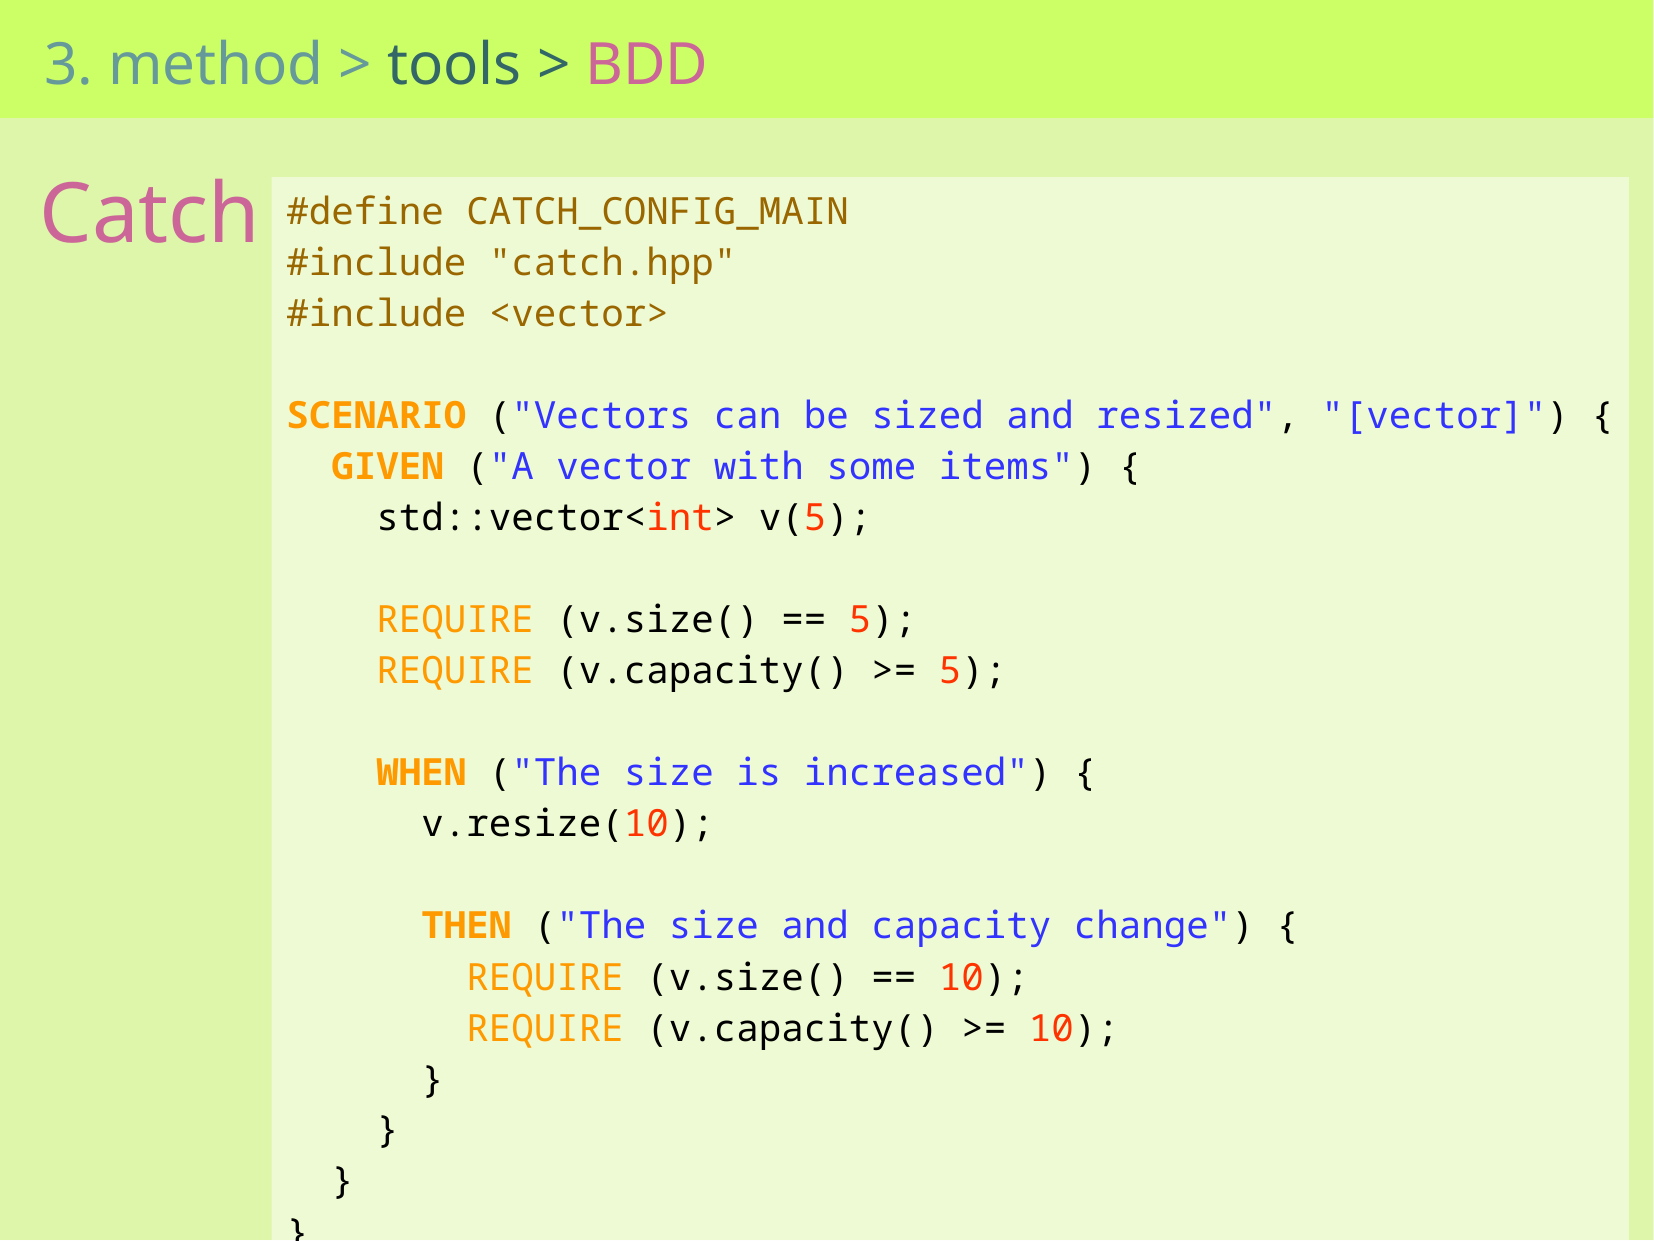

3. method > tools > BDD
Catch
#define CATCH_CONFIG_MAIN
#include "catch.hpp"
#include <vector>
SCENARIO ("Vectors can be sized and resized", "[vector]") {
 GIVEN ("A vector with some items") {
 std::vector<int> v(5);
 REQUIRE (v.size() == 5);
 REQUIRE (v.capacity() >= 5);
 WHEN ("The size is increased") {
 v.resize(10);
 THEN ("The size and capacity change") {
 REQUIRE (v.size() == 10);
 REQUIRE (v.capacity() >= 10);
 }
 }
 }
}